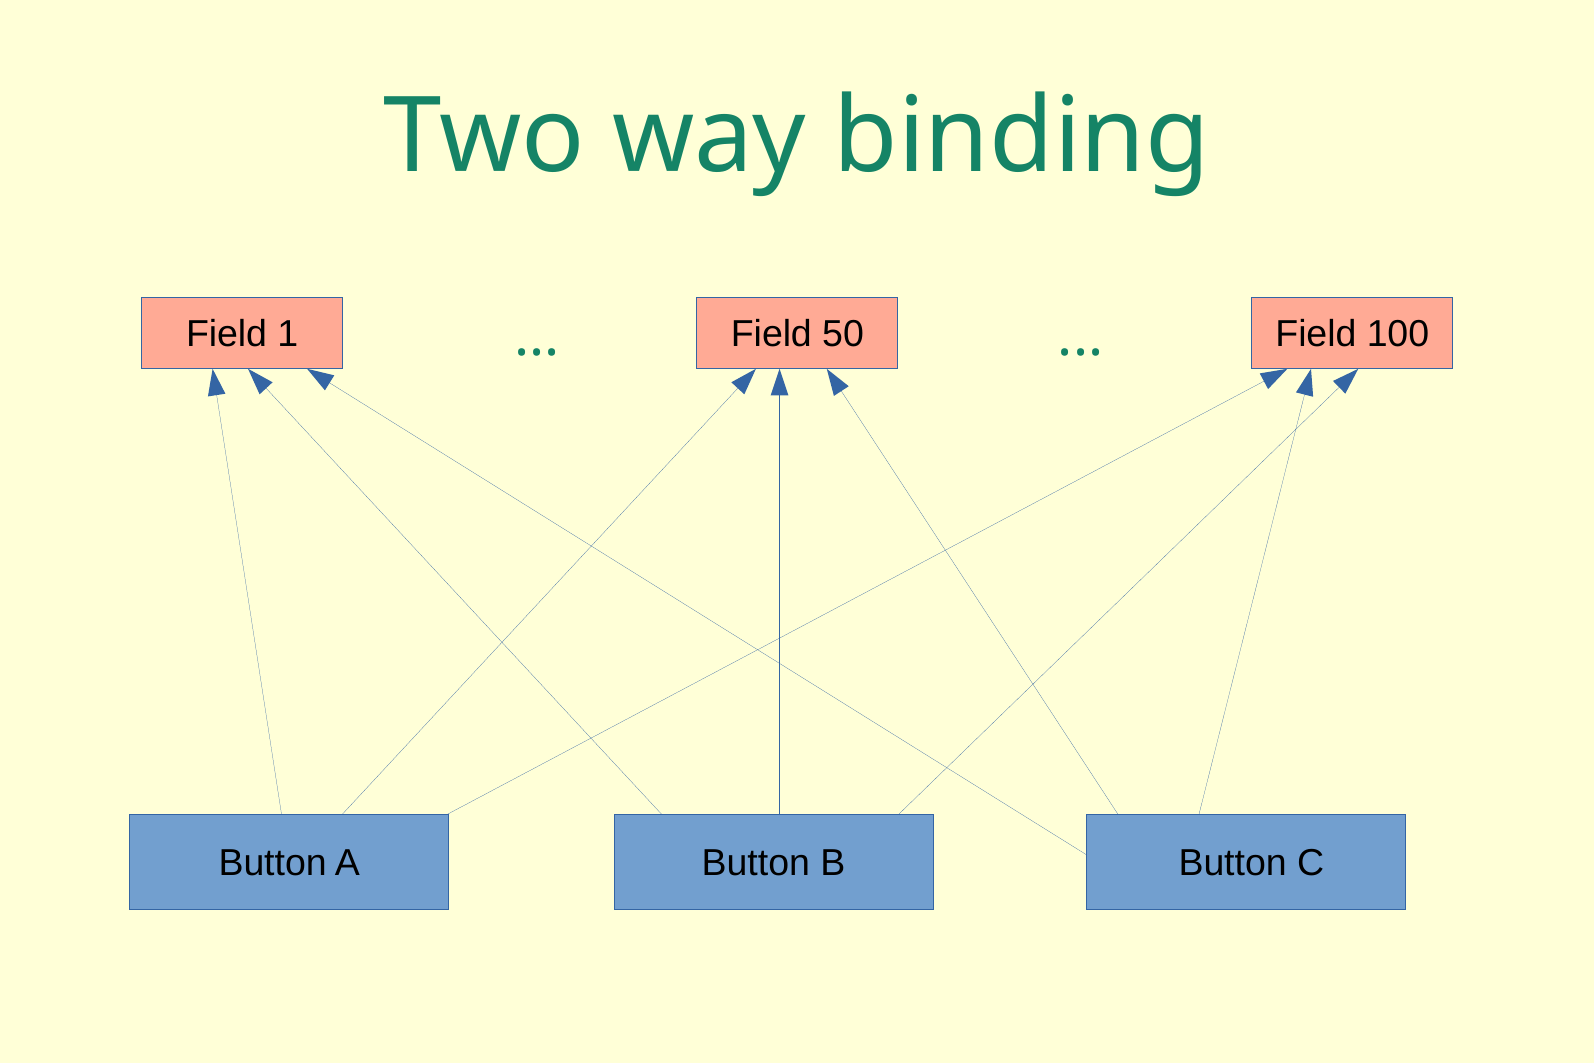

# Two way binding
...
...
Field 1
Field 1
Field 50
Field 100
Button A
Button B
 Button C